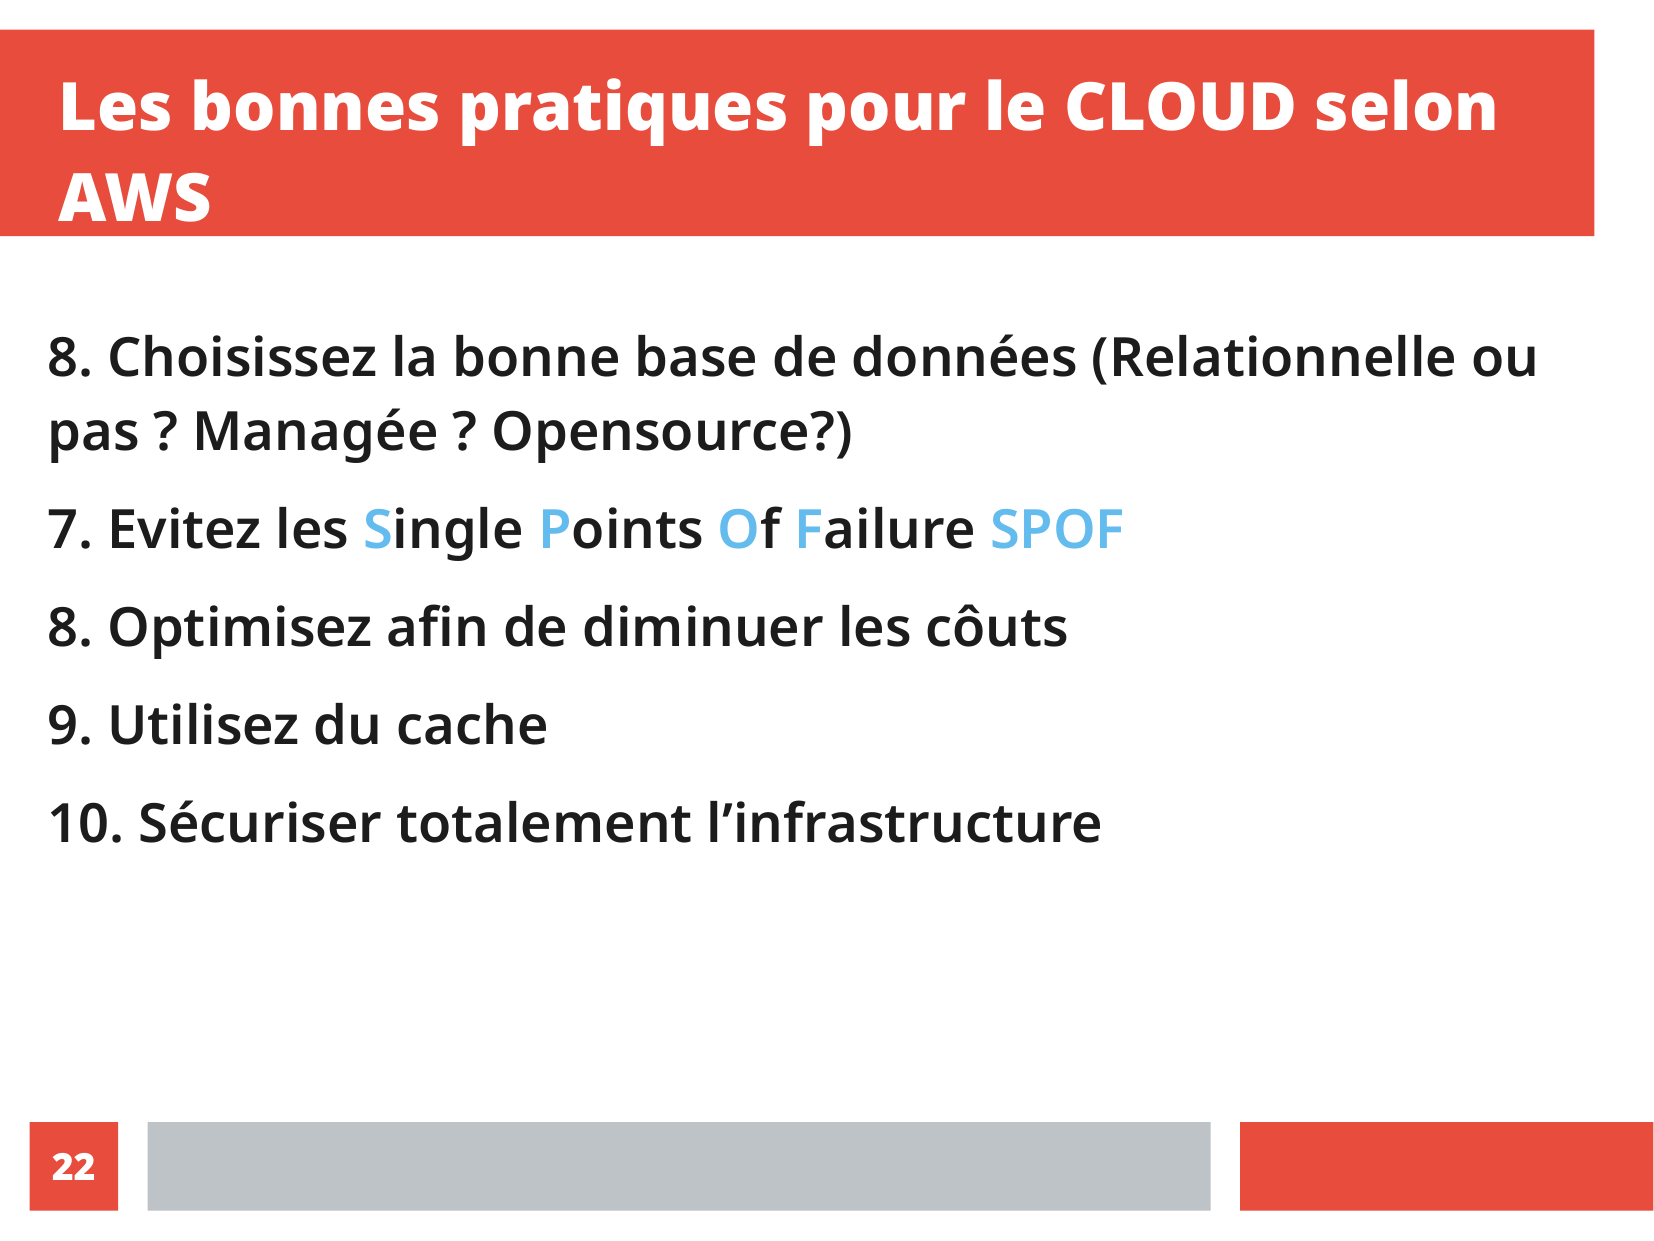

# Les bonnes pratiques pour le CLOUD selon AWS
8. Choisissez la bonne base de données (Relationnelle ou pas ? Managée ? Opensource?)
7. Evitez les Single Points Of Failure SPOF
8. Optimisez afin de diminuer les côuts
9. Utilisez du cache
10. Sécuriser totalement l’infrastructure
22